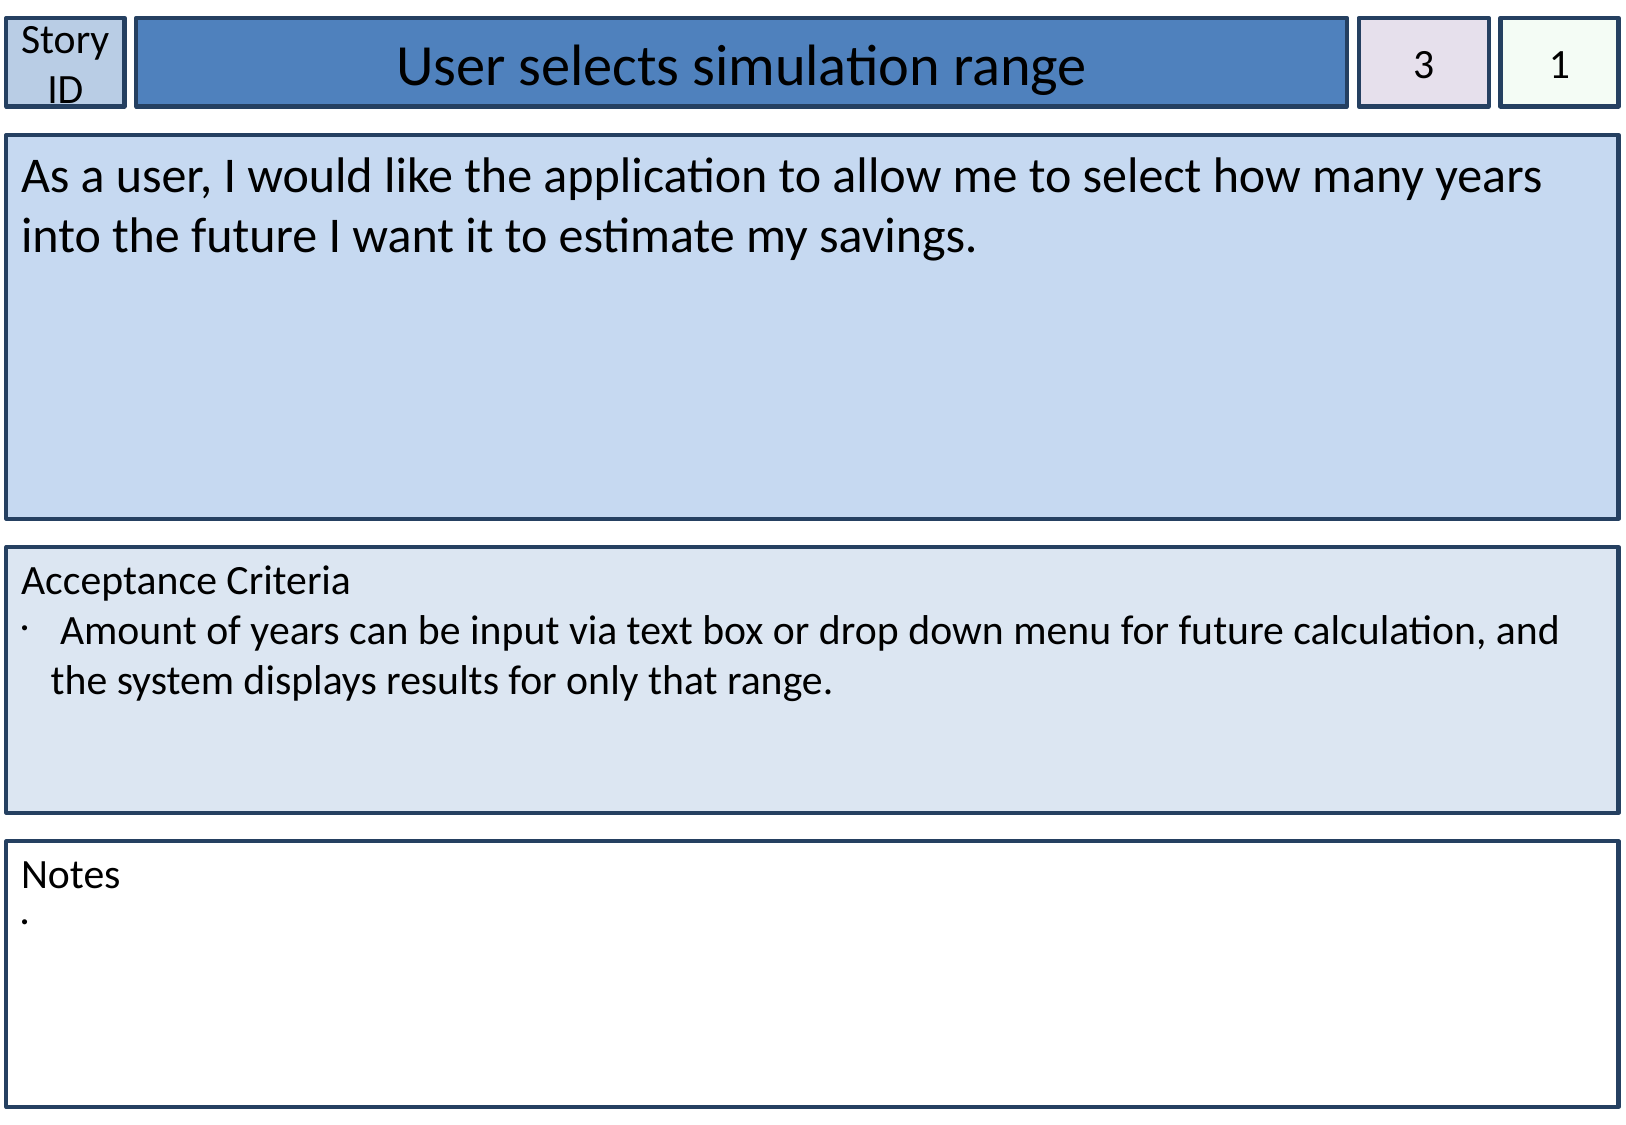

Story ID
User selects simulation range
3
1
As a user, I would like the application to allow me to select how many years into the future I want it to estimate my savings.
Acceptance Criteria
 Amount of years can be input via text box or drop down menu for future calculation, and the system displays results for only that range.
Notes